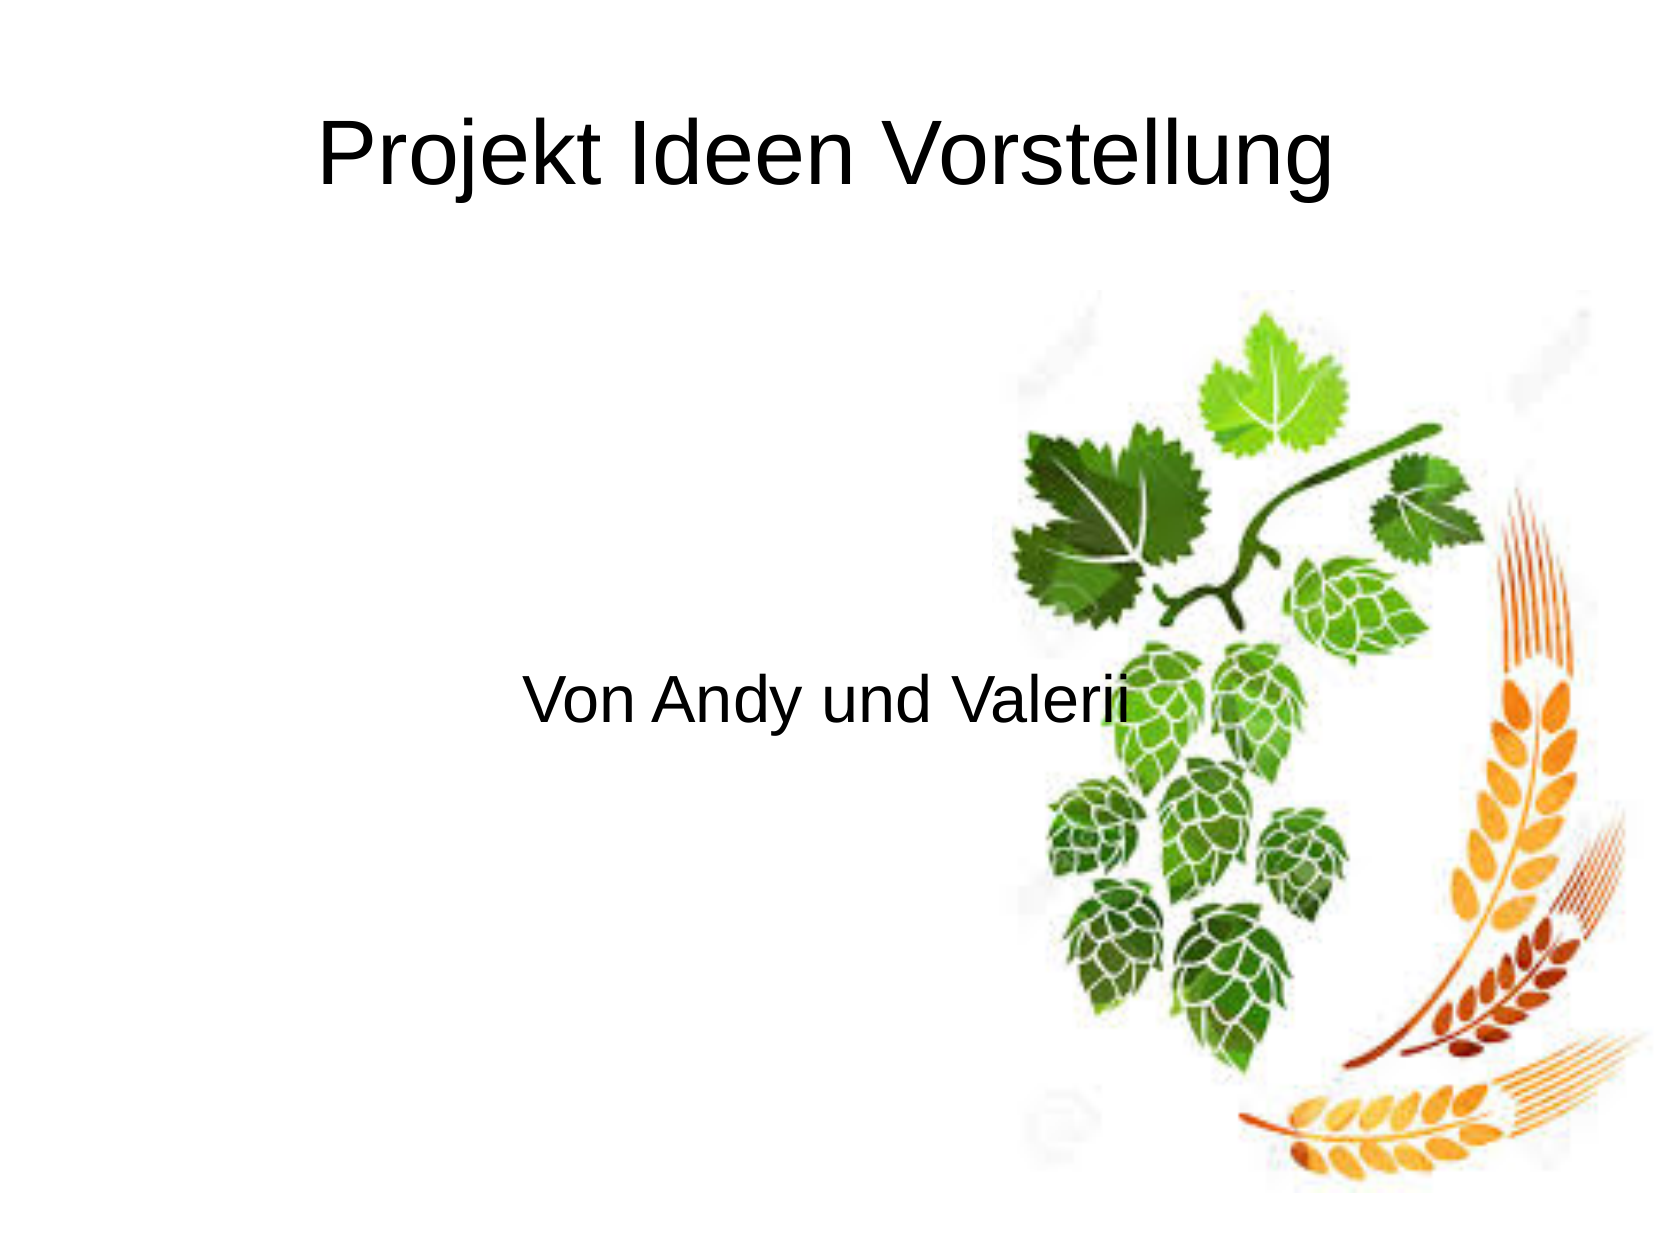

# Projekt Ideen Vorstellung
Von Andy und Valerii